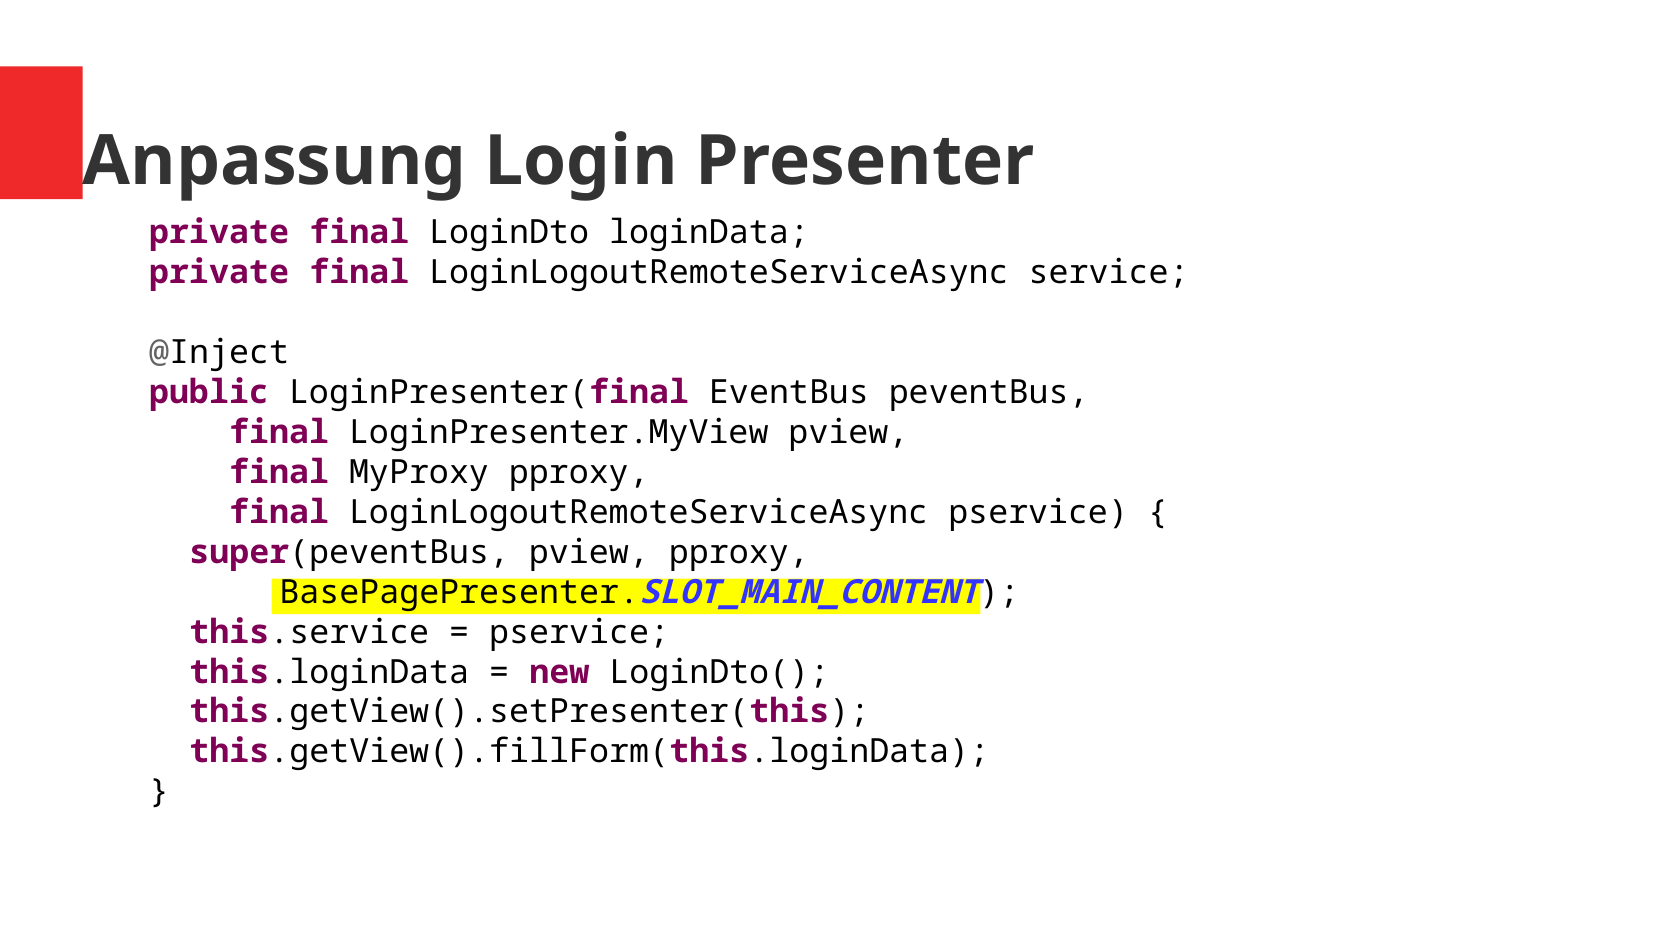

# Anpassung Login Presenter
 private final LoginDto loginData;
 private final LoginLogoutRemoteServiceAsync service;
 @Inject
 public LoginPresenter(final EventBus peventBus,
 final LoginPresenter.MyView pview,
 final MyProxy pproxy,
 final LoginLogoutRemoteServiceAsync pservice) {
 super(peventBus, pview, pproxy,
	 BasePagePresenter.SLOT_MAIN_CONTENT);
 this.service = pservice;
 this.loginData = new LoginDto();
 this.getView().setPresenter(this);
 this.getView().fillForm(this.loginData);
 }